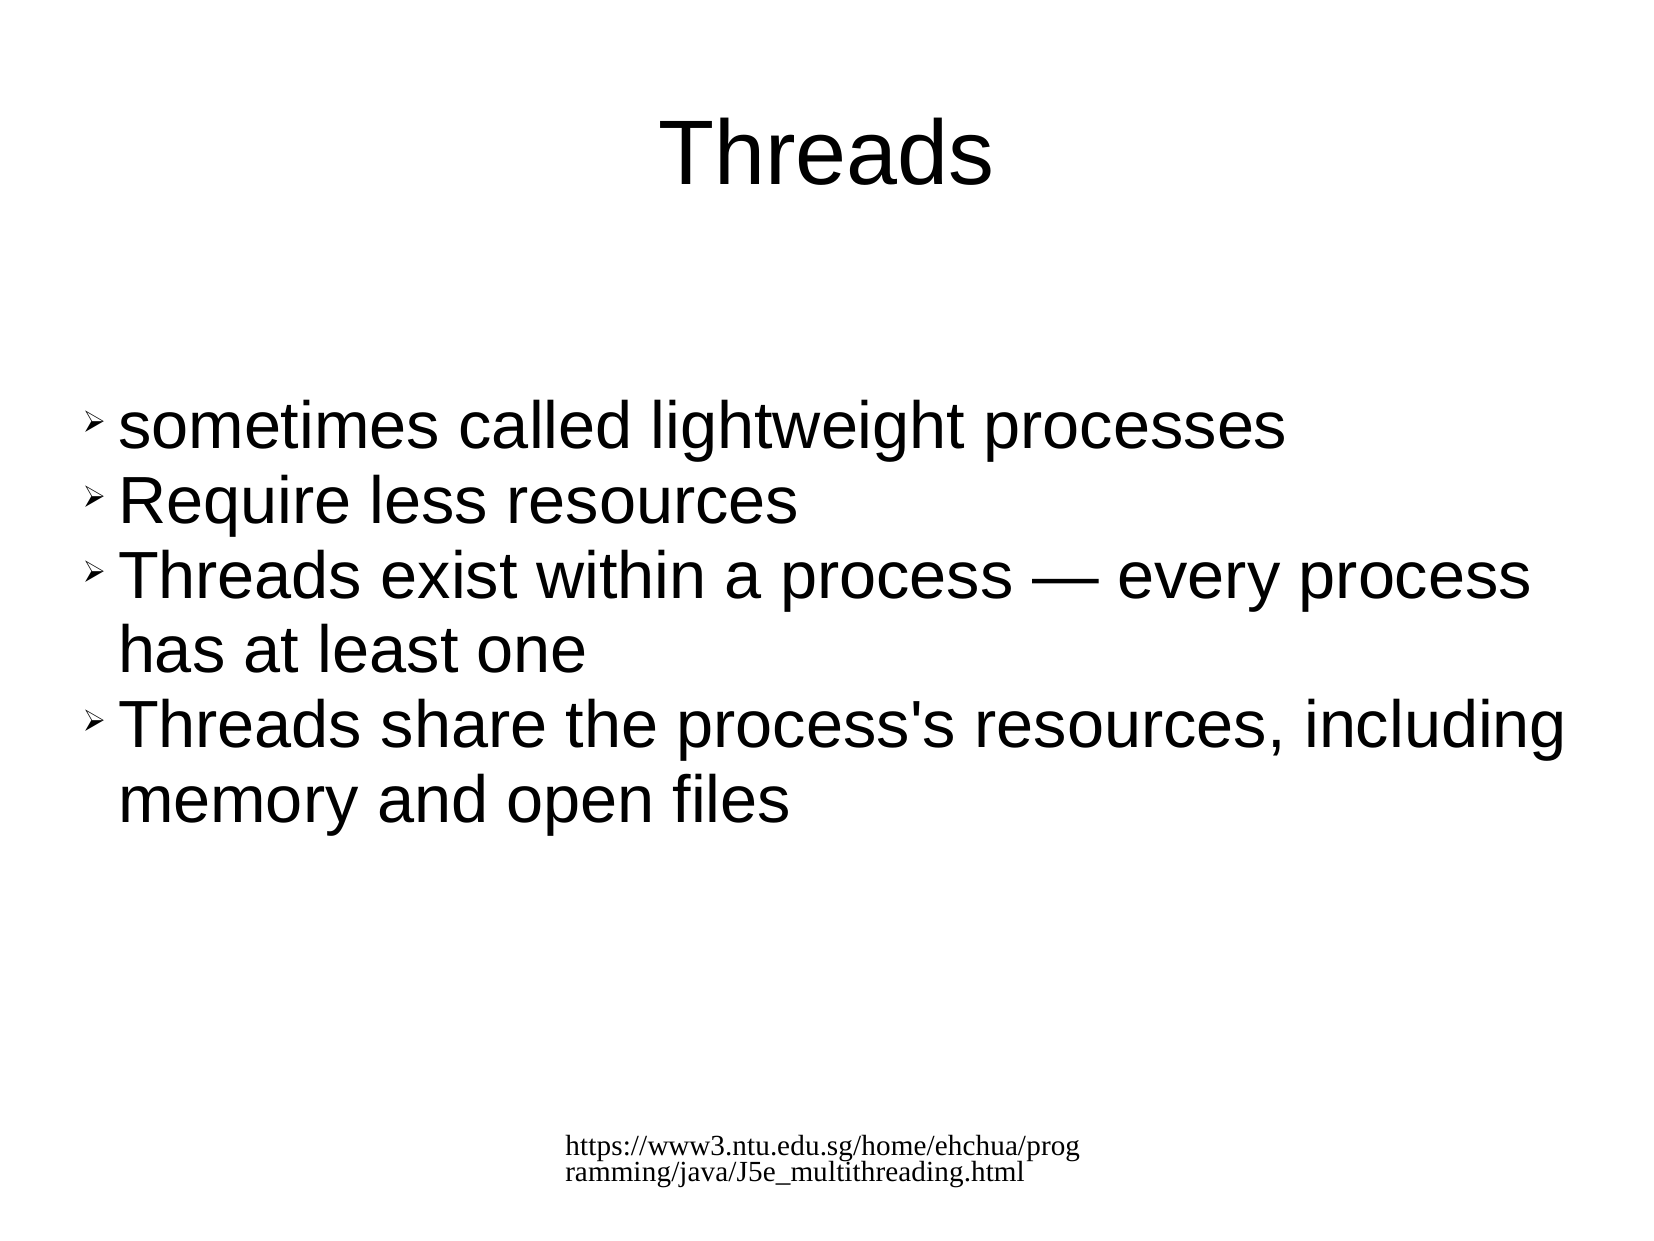

# Threads
sometimes called lightweight processes
Require less resources
Threads exist within a process — every process has at least one
Threads share the process's resources, including memory and open files
https://www3.ntu.edu.sg/home/ehchua/programming/java/J5e_multithreading.html